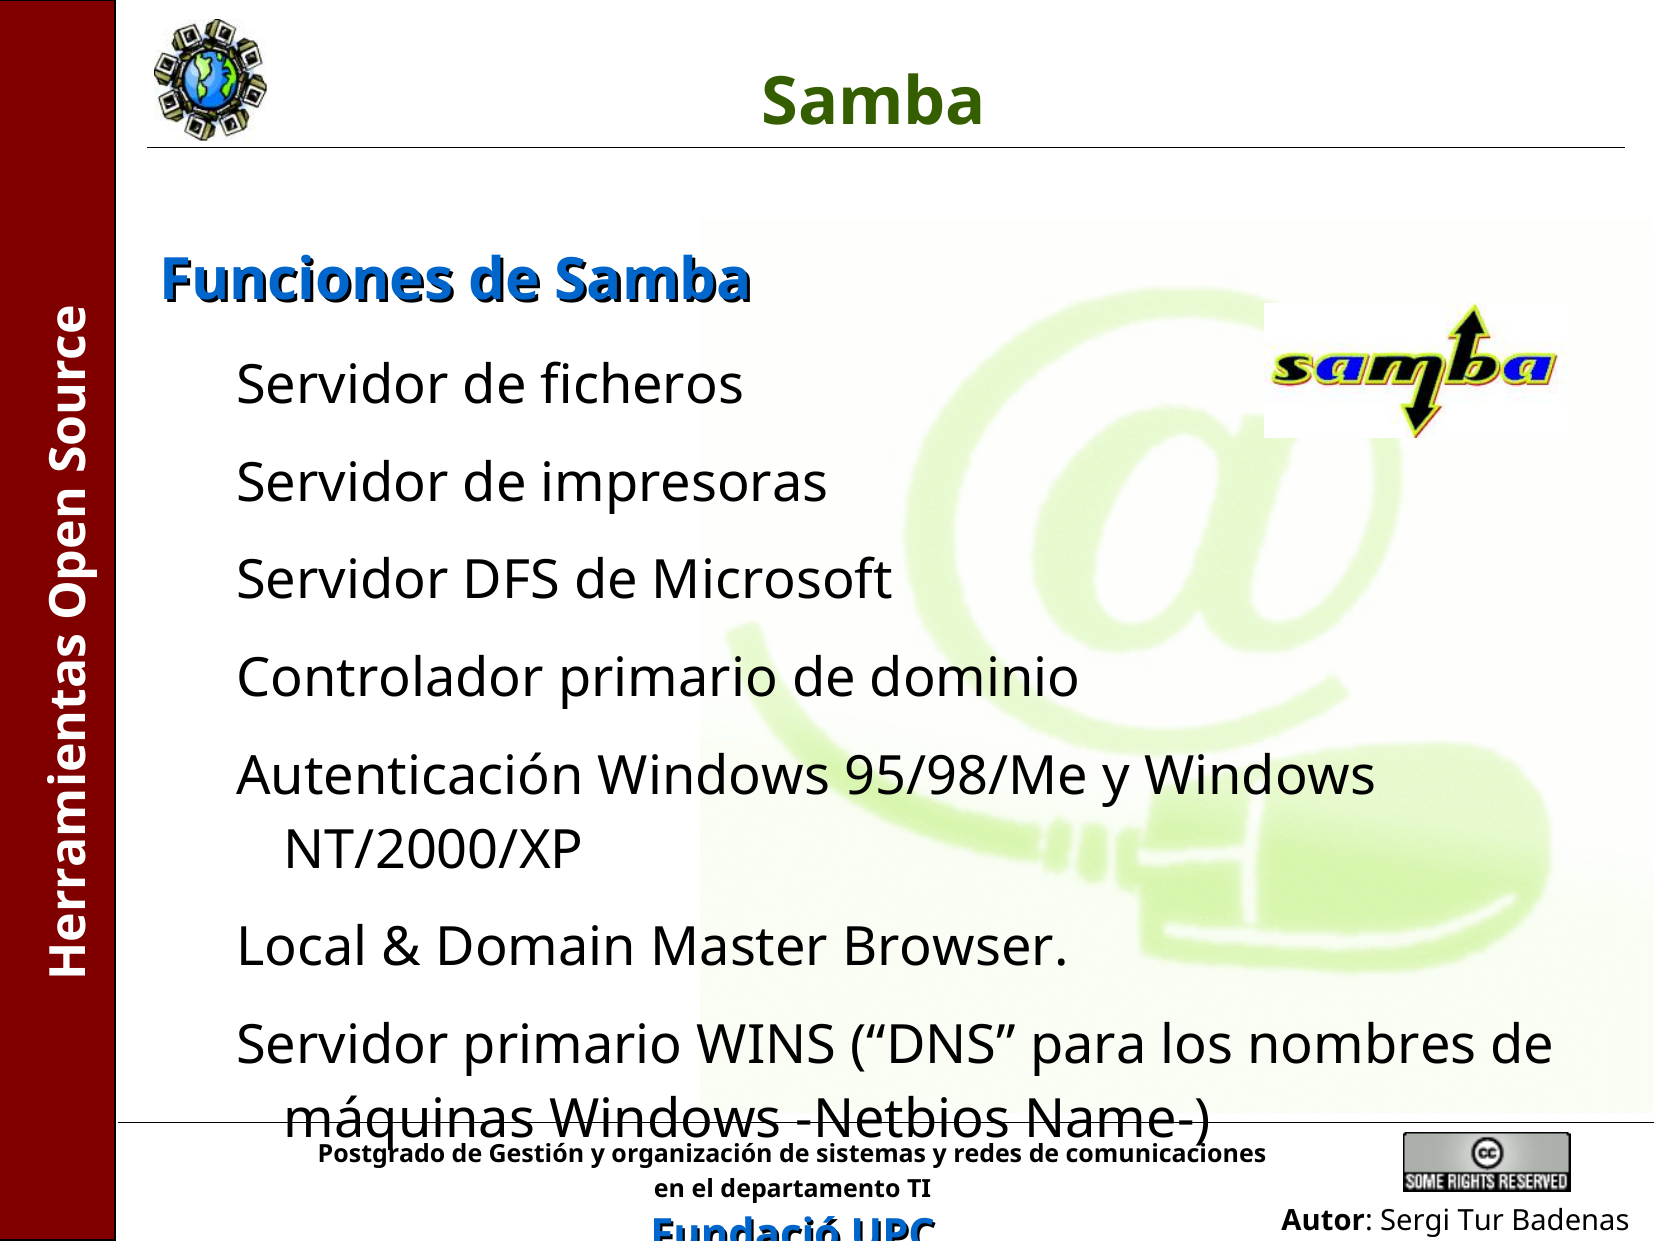

# Samba
Funciones de Samba
Servidor de ficheros
Servidor de impresoras
Servidor DFS de Microsoft
Controlador primario de dominio
Autenticación Windows 95/98/Me y Windows NT/2000/XP
Local & Domain Master Browser.
Servidor primario WINS (“DNS” para los nombres de máquinas Windows -Netbios Name-)